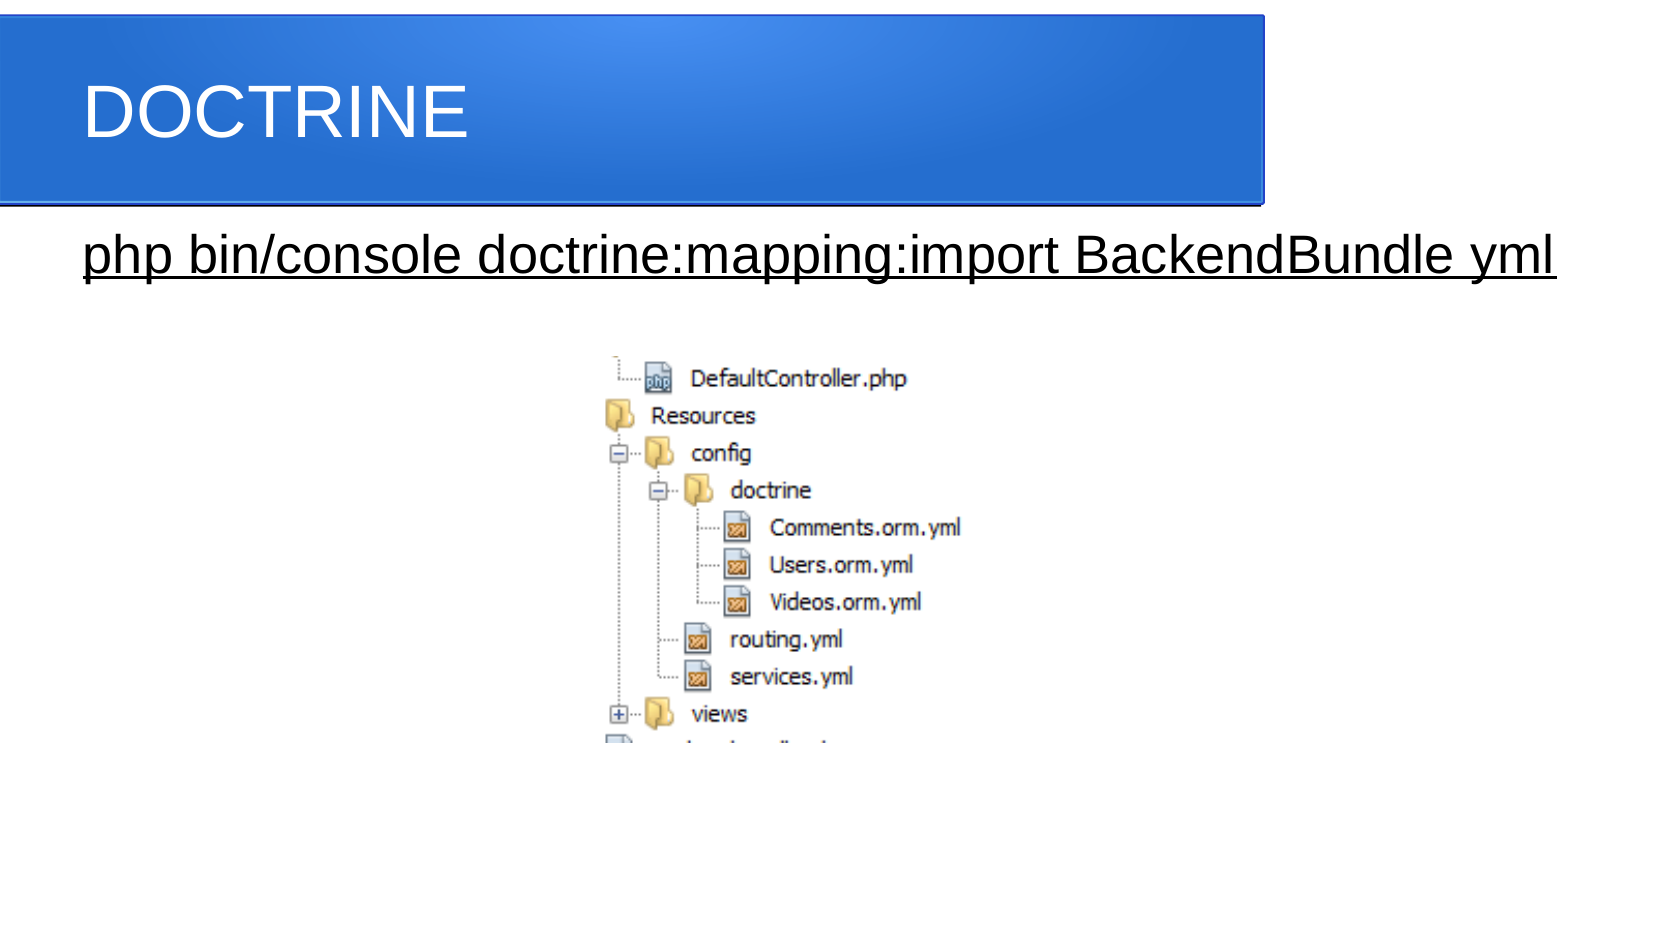

# DOCTRINE
php bin/console doctrine:mapping:import BackendBundle yml